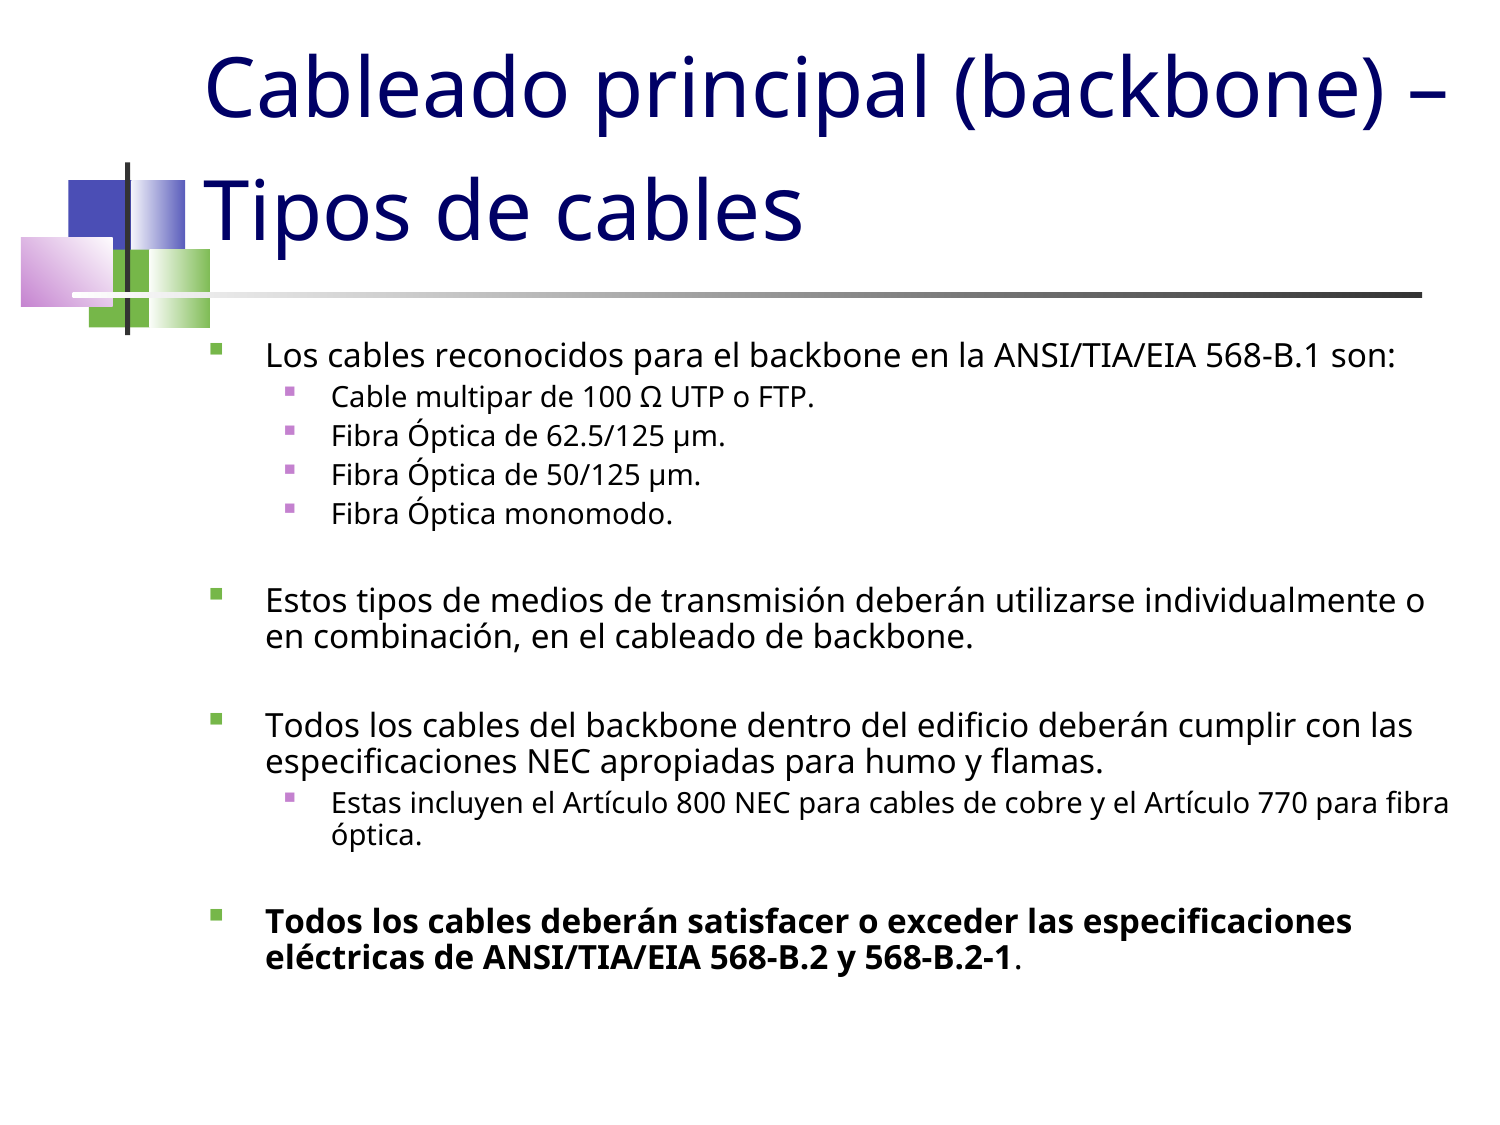

# Cableado principal (backbone) – Tipos de cables
Los cables reconocidos para el backbone en la ANSI/TIA/EIA 568-B.1 son:
Cable multipar de 100 Ω UTP o FTP.
Fibra Óptica de 62.5/125 μm.
Fibra Óptica de 50/125 μm.
Fibra Óptica monomodo.
Estos tipos de medios de transmisión deberán utilizarse individualmente o en combinación, en el cableado de backbone.
Todos los cables del backbone dentro del edificio deberán cumplir con las especificaciones NEC apropiadas para humo y flamas.
Estas incluyen el Artículo 800 NEC para cables de cobre y el Artículo 770 para fibra óptica.
Todos los cables deberán satisfacer o exceder las especificaciones eléctricas de ANSI/TIA/EIA 568-B.2 y 568-B.2-1.